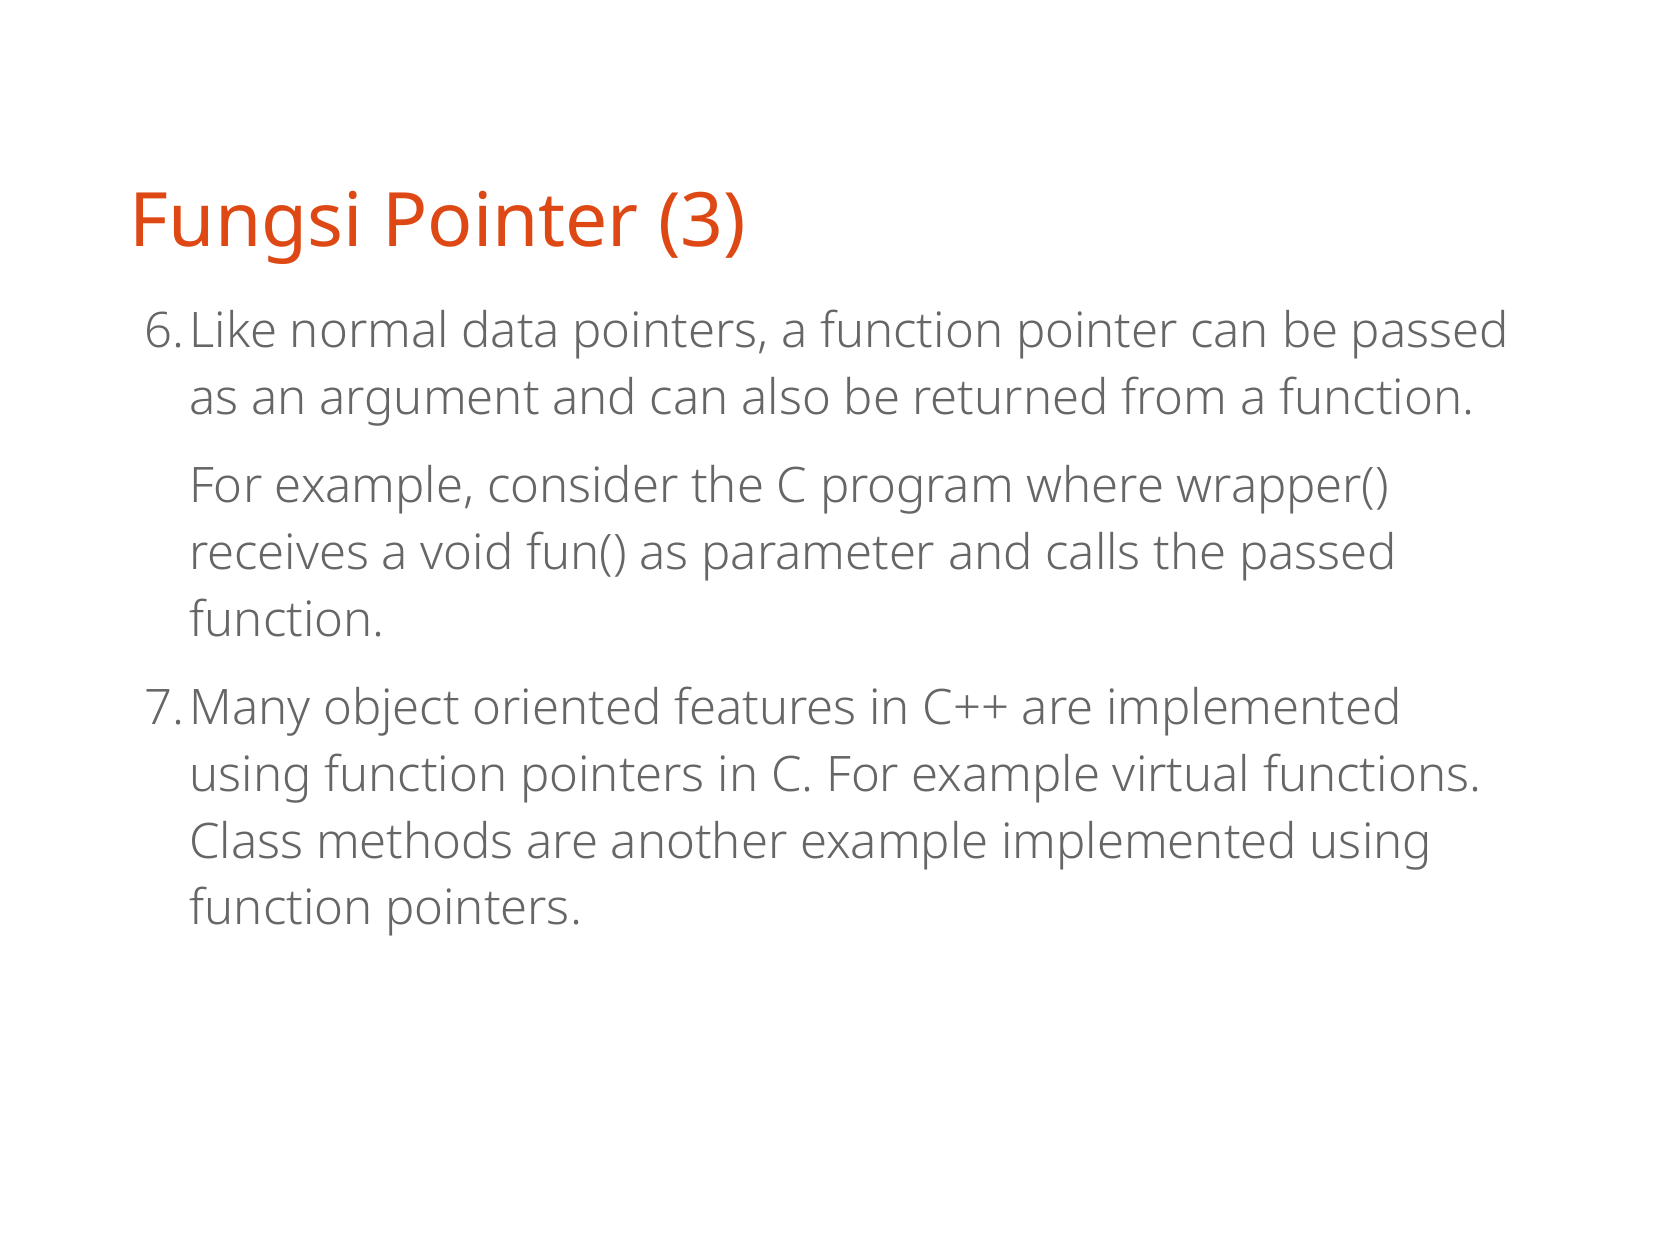

# Fungsi Pointer (3)
Like normal data pointers, a function pointer can be passed as an argument and can also be returned from a function.
For example, consider the C program where wrapper() receives a void fun() as parameter and calls the passed function.
Many object oriented features in C++ are implemented using function pointers in C. For example virtual functions. Class methods are another example implemented using function pointers.